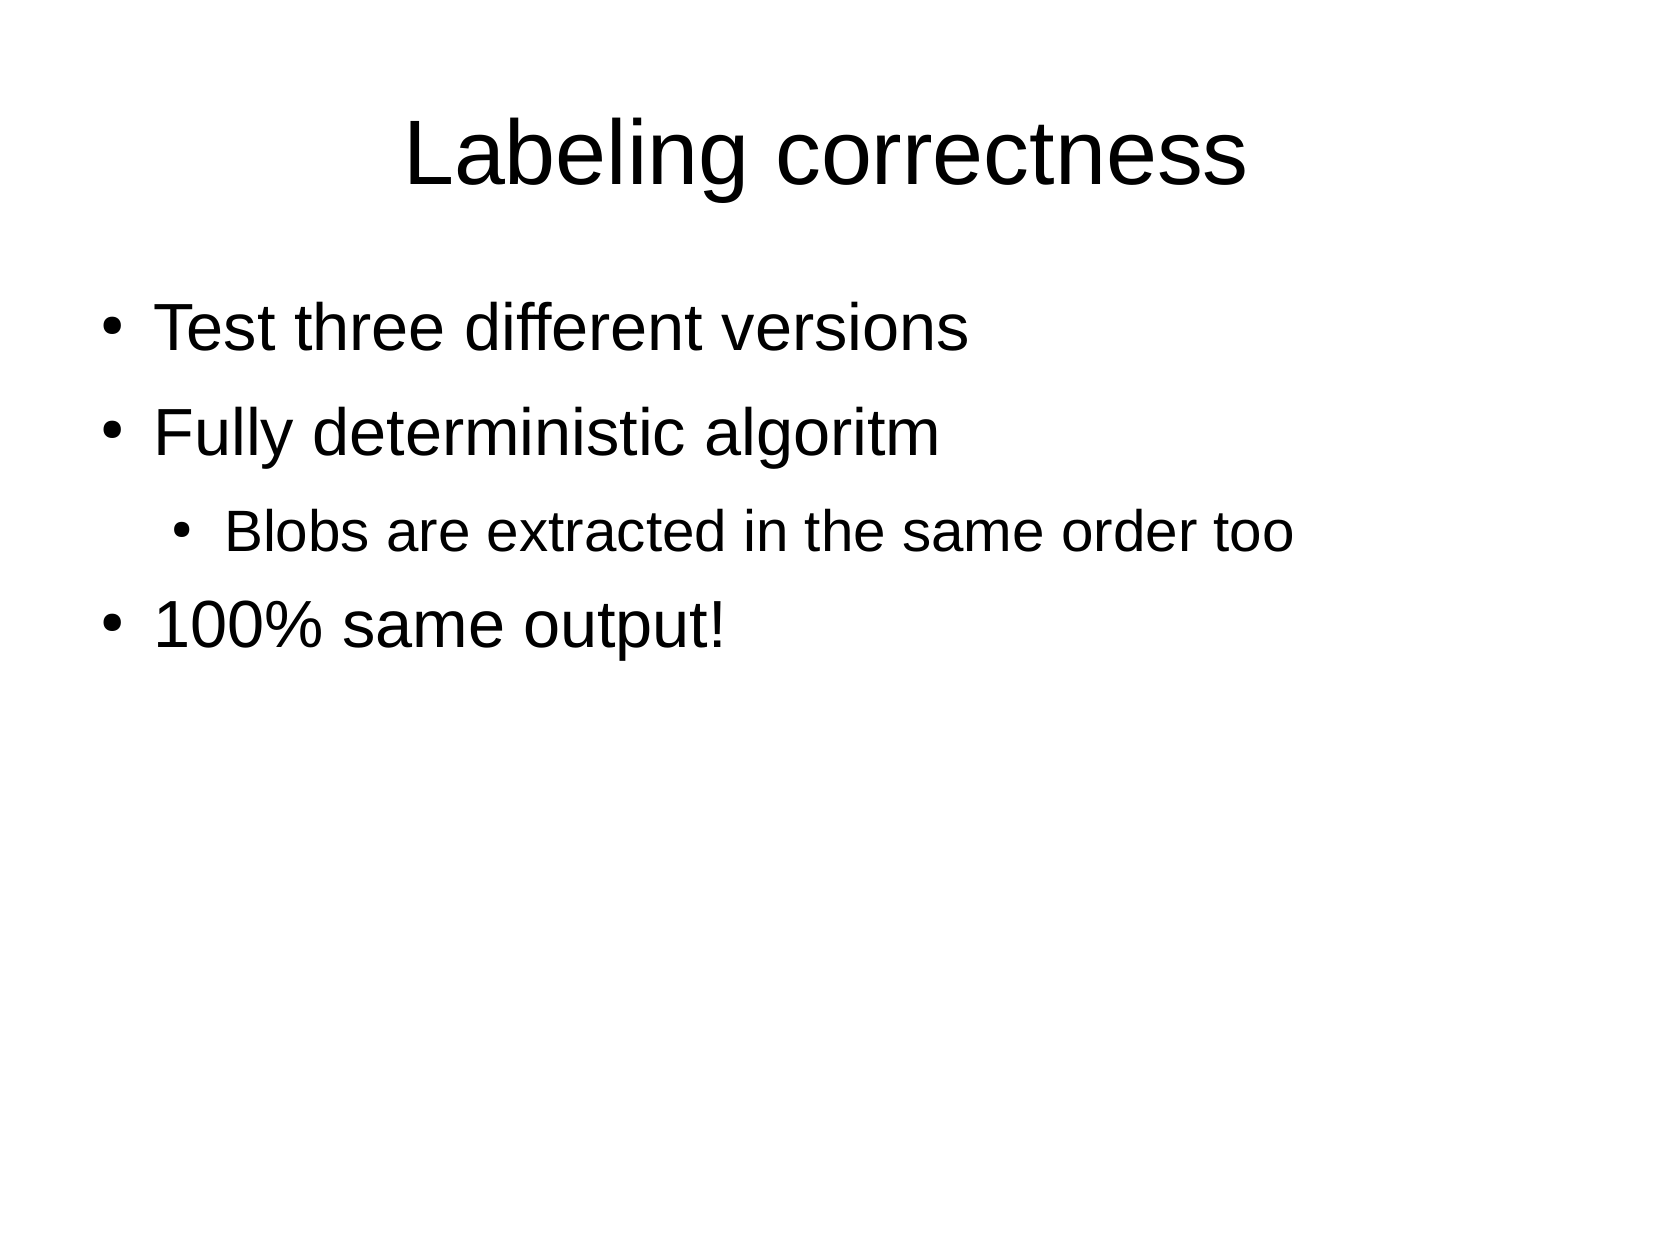

# Labeling correctness
Test three different versions
Fully deterministic algoritm
Blobs are extracted in the same order too
100% same output!